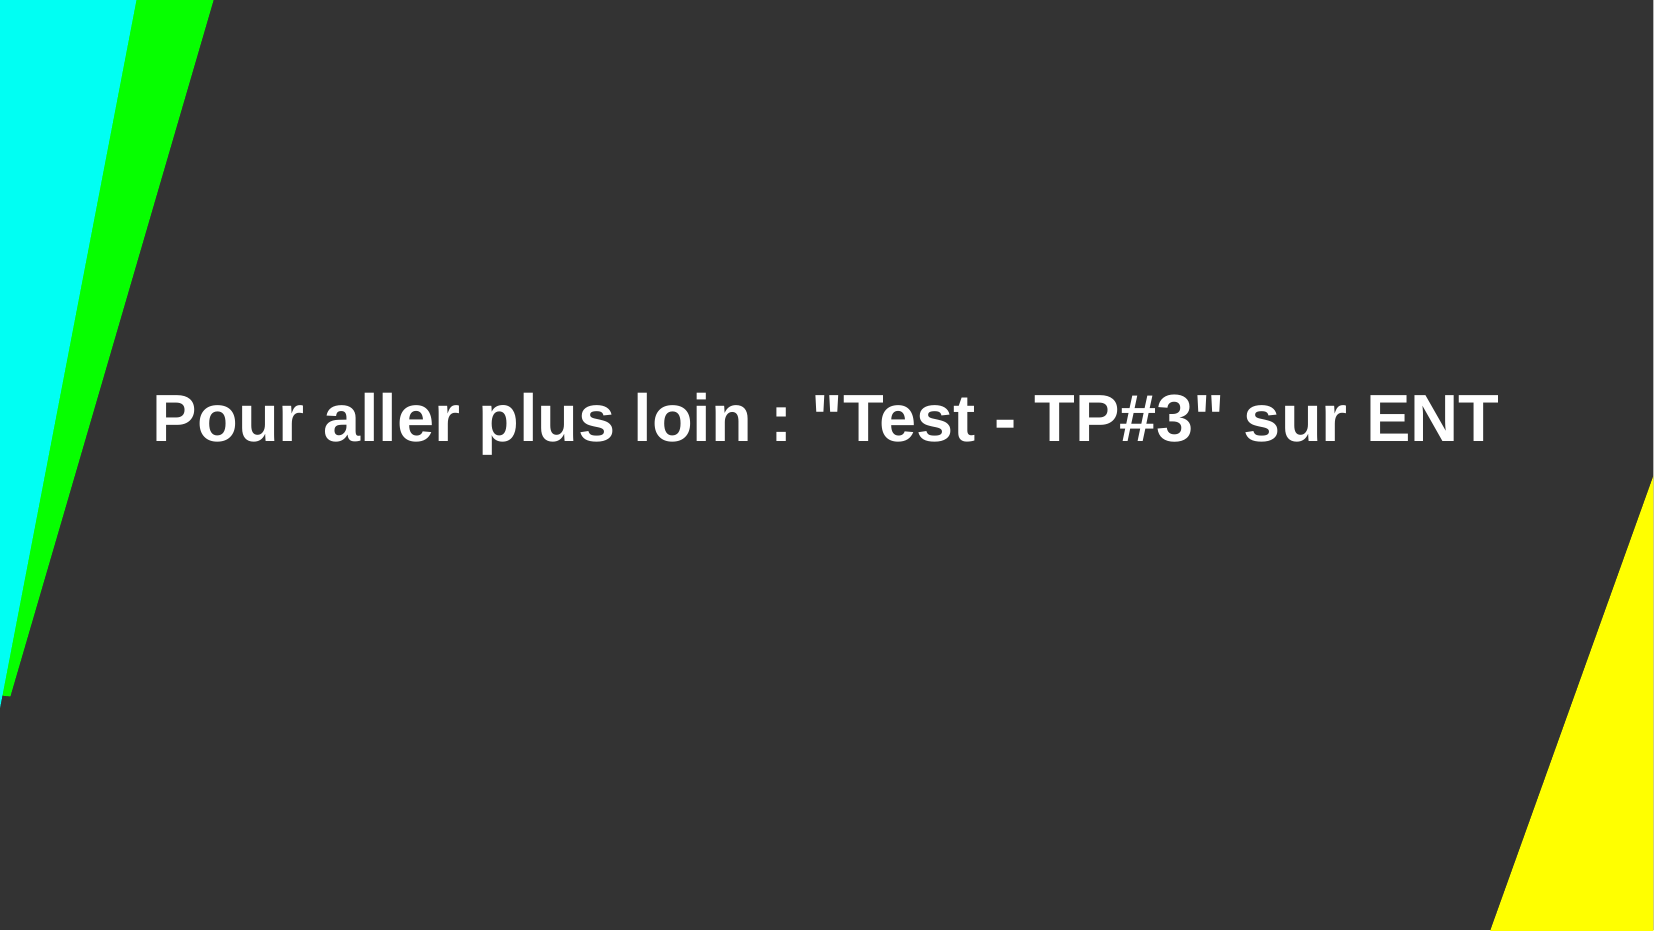

# Pour aller plus loin : "Test - TP#3" sur ENT